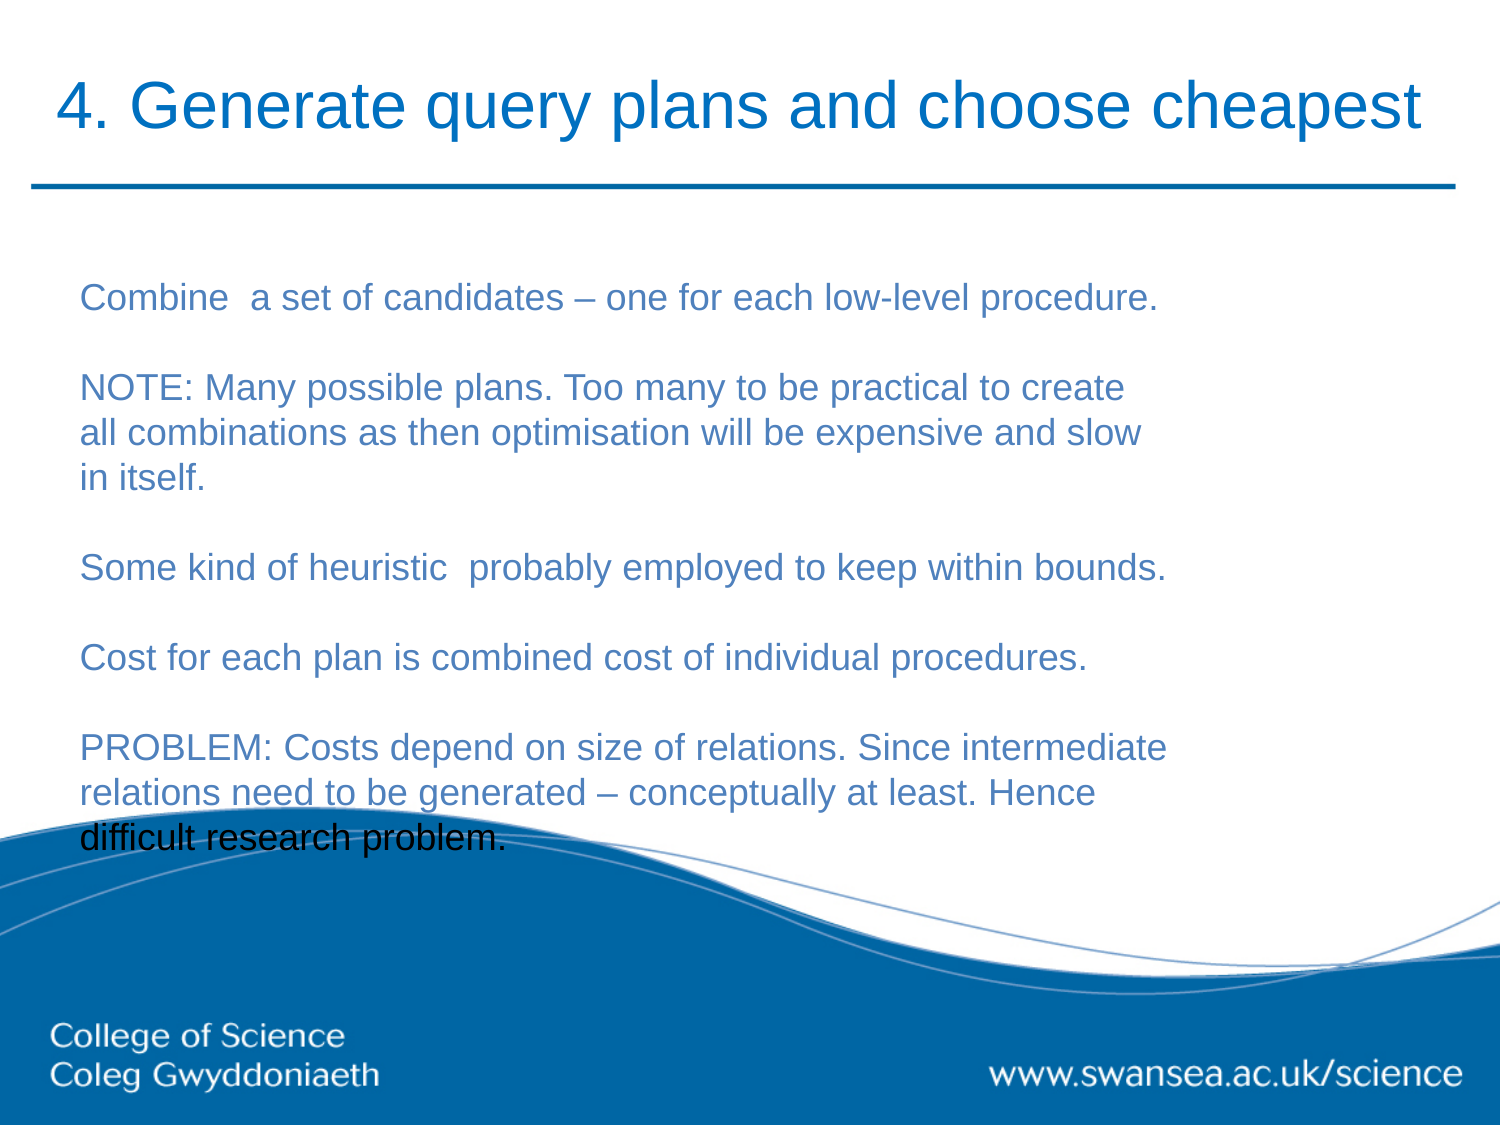

4. Generate query plans and choose cheapest
Combine a set of candidates – one for each low-level procedure.
NOTE: Many possible plans. Too many to be practical to create all combinations as then optimisation will be expensive and slow in itself.
Some kind of heuristic probably employed to keep within bounds.
Cost for each plan is combined cost of individual procedures.
PROBLEM: Costs depend on size of relations. Since intermediate relations need to be generated – conceptually at least. Hence difficult research problem.